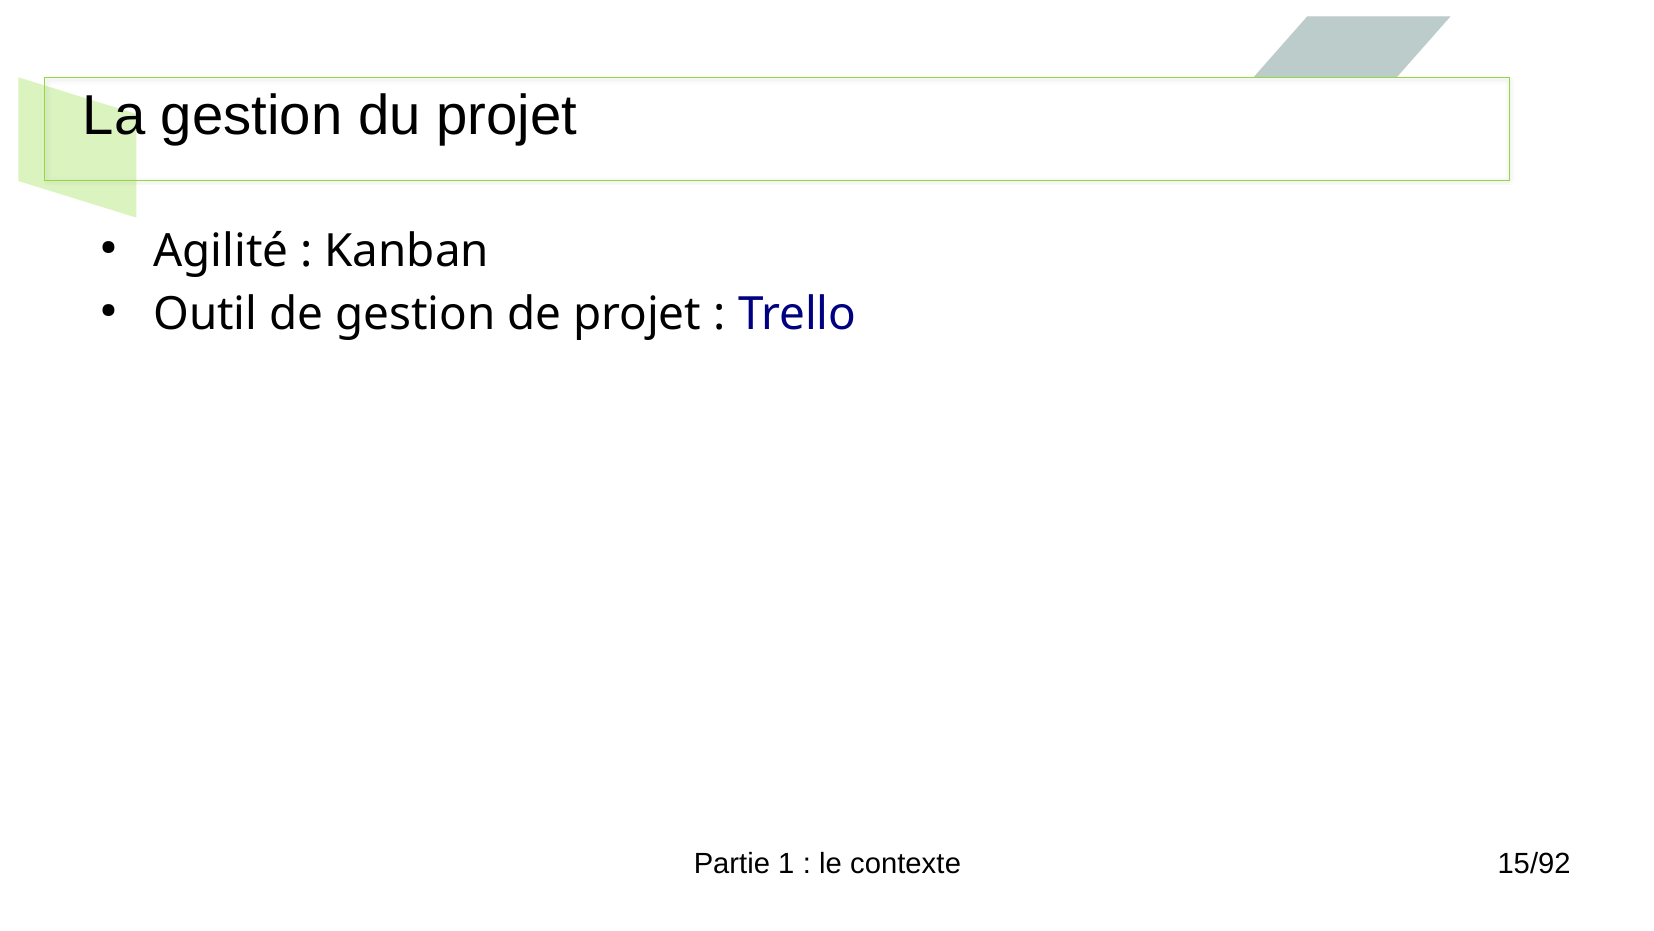

# La gestion du projet
Agilité : Kanban
Outil de gestion de projet : Trello
Partie 1 : le contexte
15